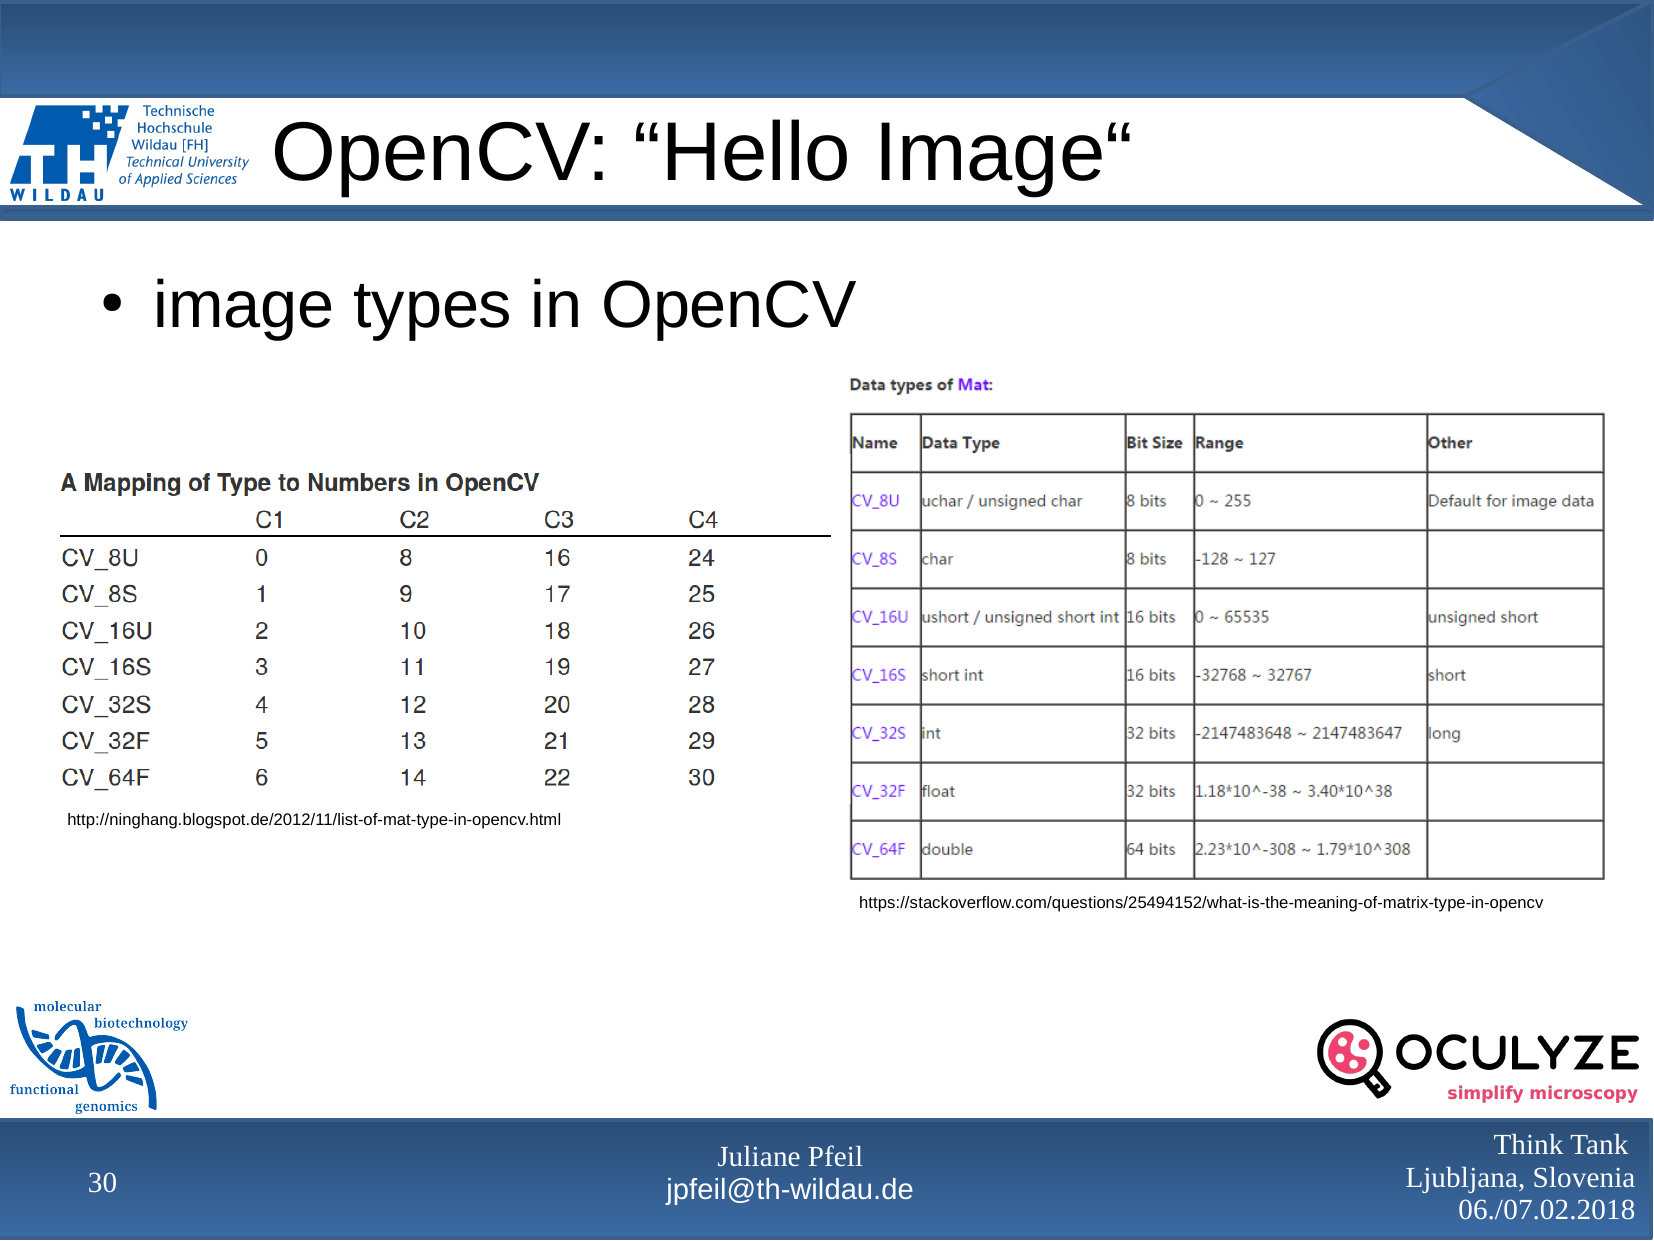

# OpenCV: “Hello Image“
image types in OpenCV
http://ninghang.blogspot.de/2012/11/list-of-mat-type-in-opencv.html
https://stackoverflow.com/questions/25494152/what-is-the-meaning-of-matrix-type-in-opencv